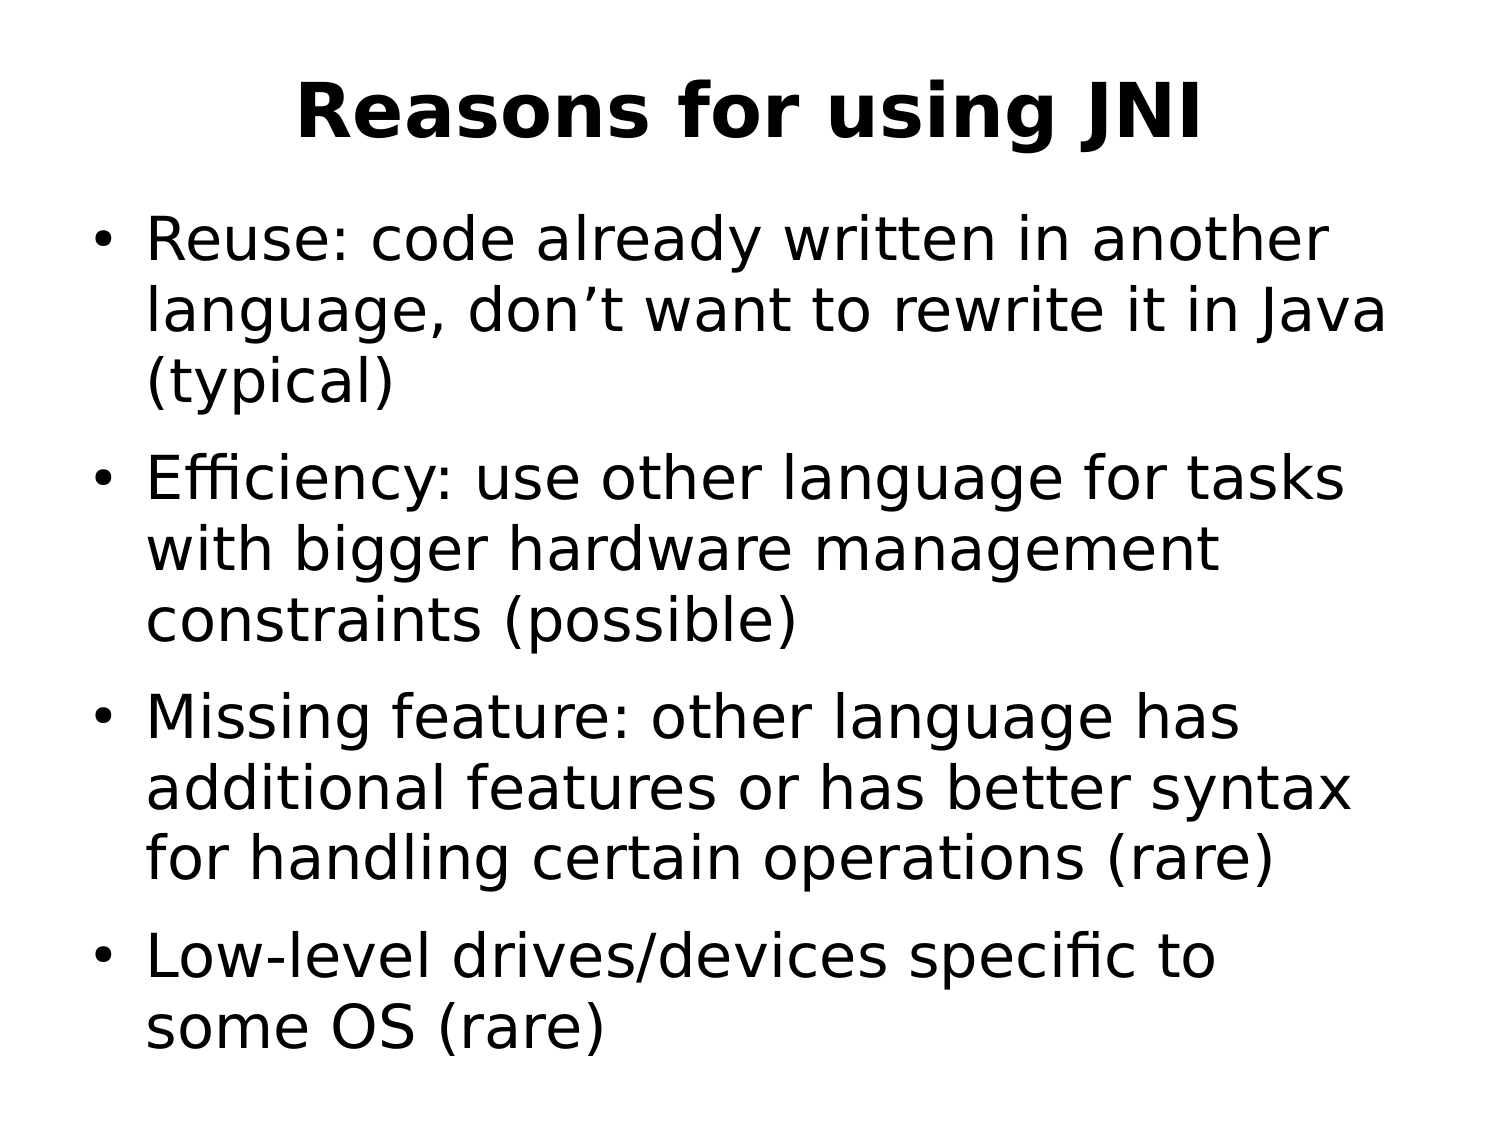

# Reasons for using JNI
Reuse: code already written in another language, don’t want to rewrite it in Java (typical)
Efficiency: use other language for tasks with bigger hardware management constraints (possible)
Missing feature: other language has additional features or has better syntax for handling certain operations (rare)
Low-level drives/devices specific to some OS (rare)